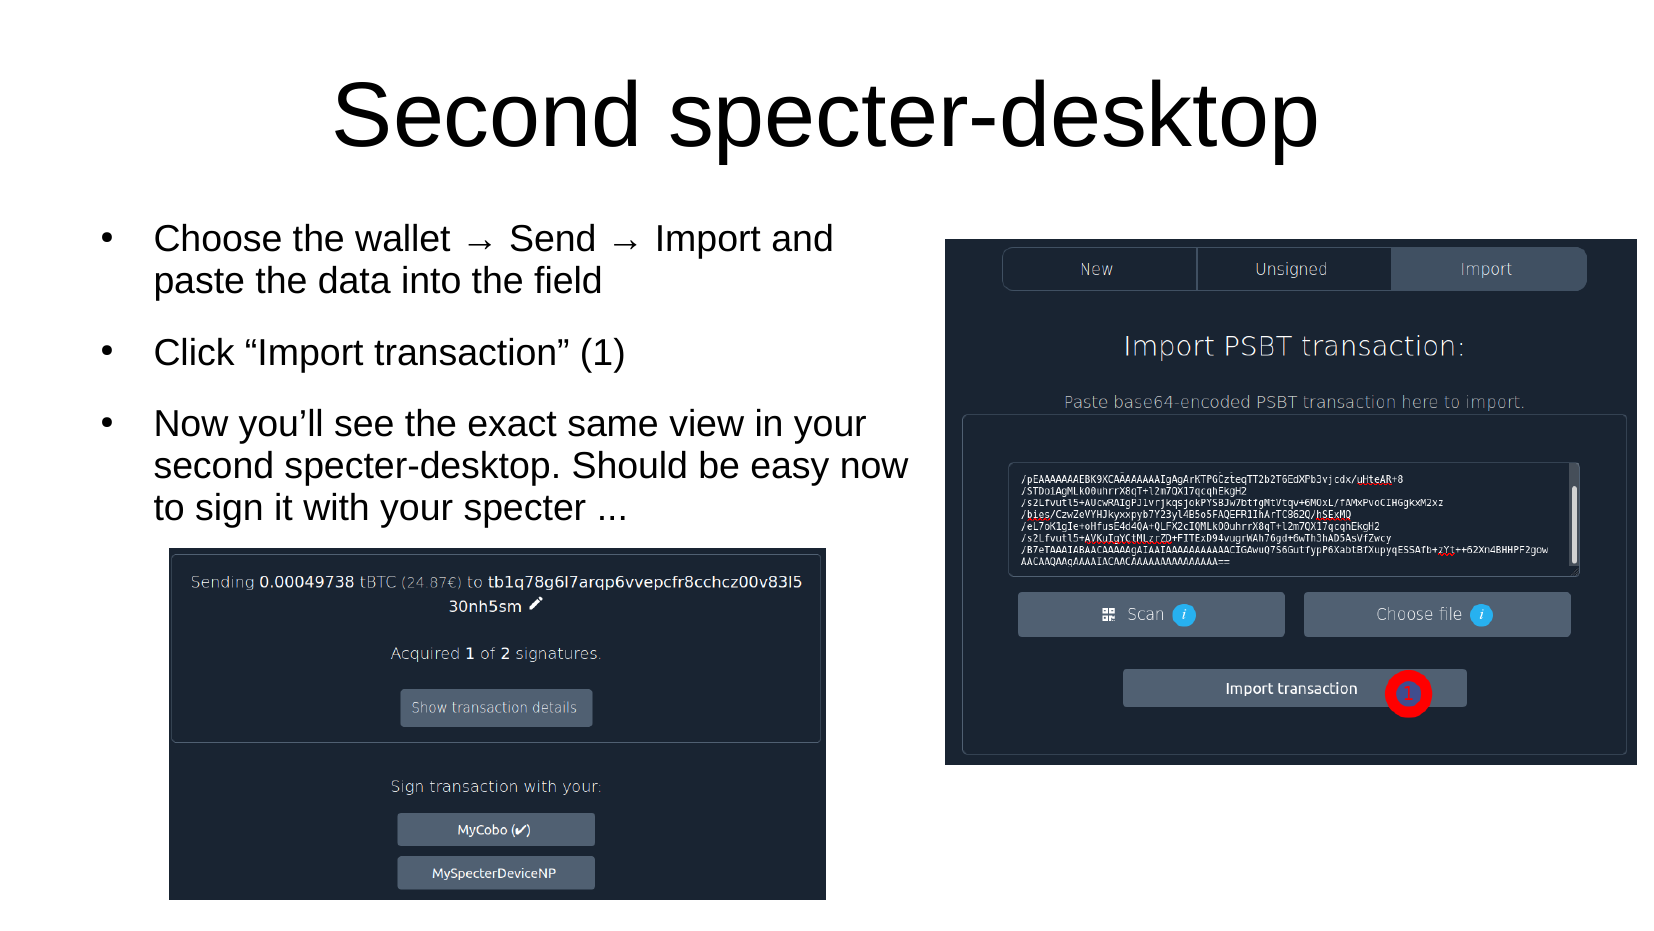

# Second specter-desktop
Choose the wallet → Send → Import and paste the data into the field
Click “Import transaction” (1)
Now you’ll see the exact same view in your second specter-desktop. Should be easy now to sign it with your specter ...